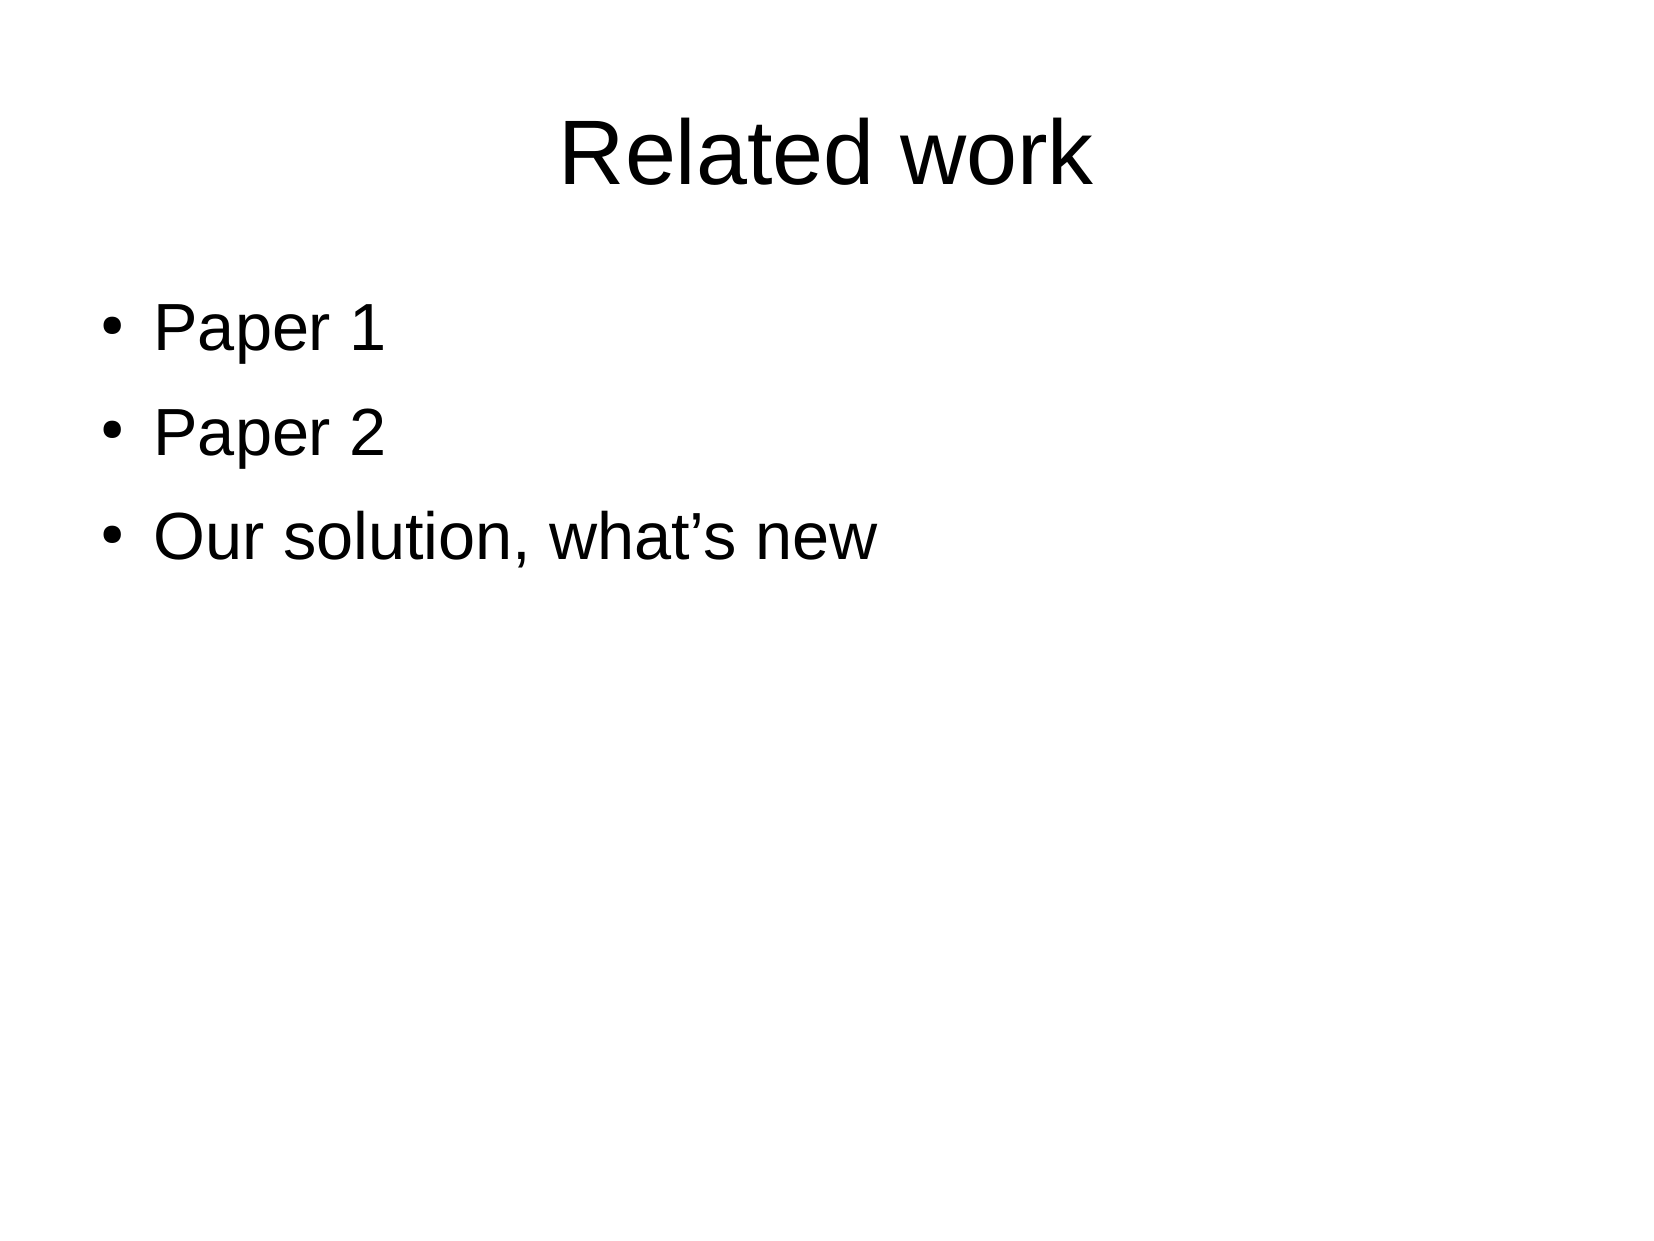

# Related work
Paper 1
Paper 2
Our solution, what’s new